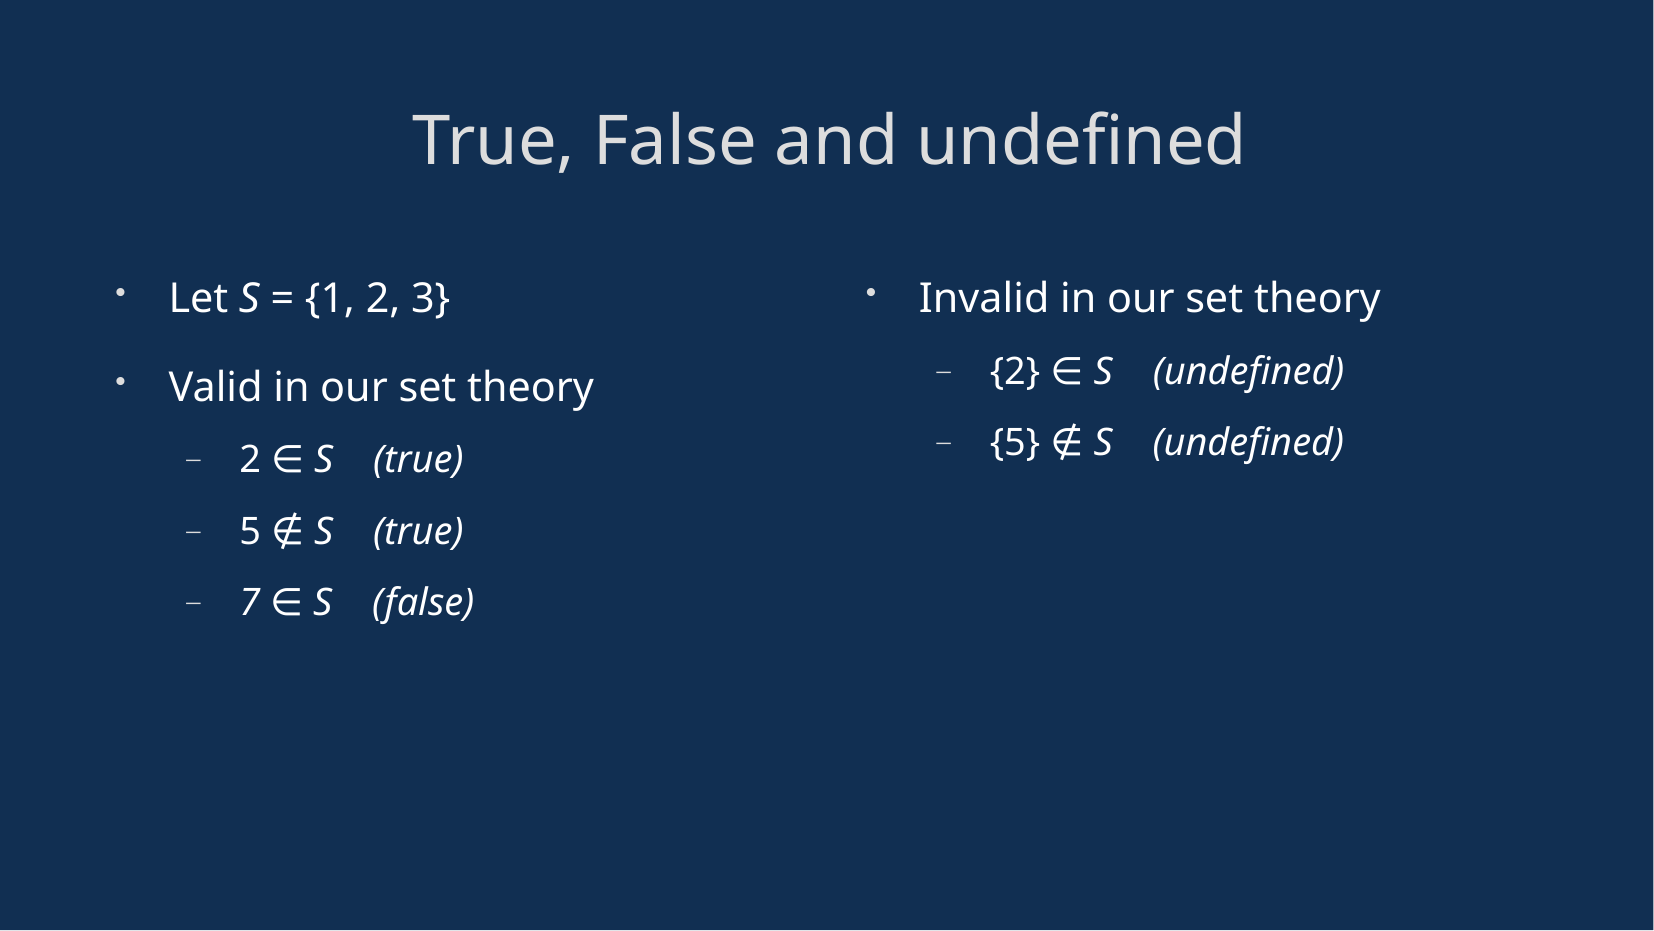

# True, False and undefined
Let S = {1, 2, 3}
Valid in our set theory
2 ∈ S (true)
5 ∉ S (true)
7 ∈ S (false)
Invalid in our set theory
{2} ∈ S (undefined)
{5} ∉ S (undefined)